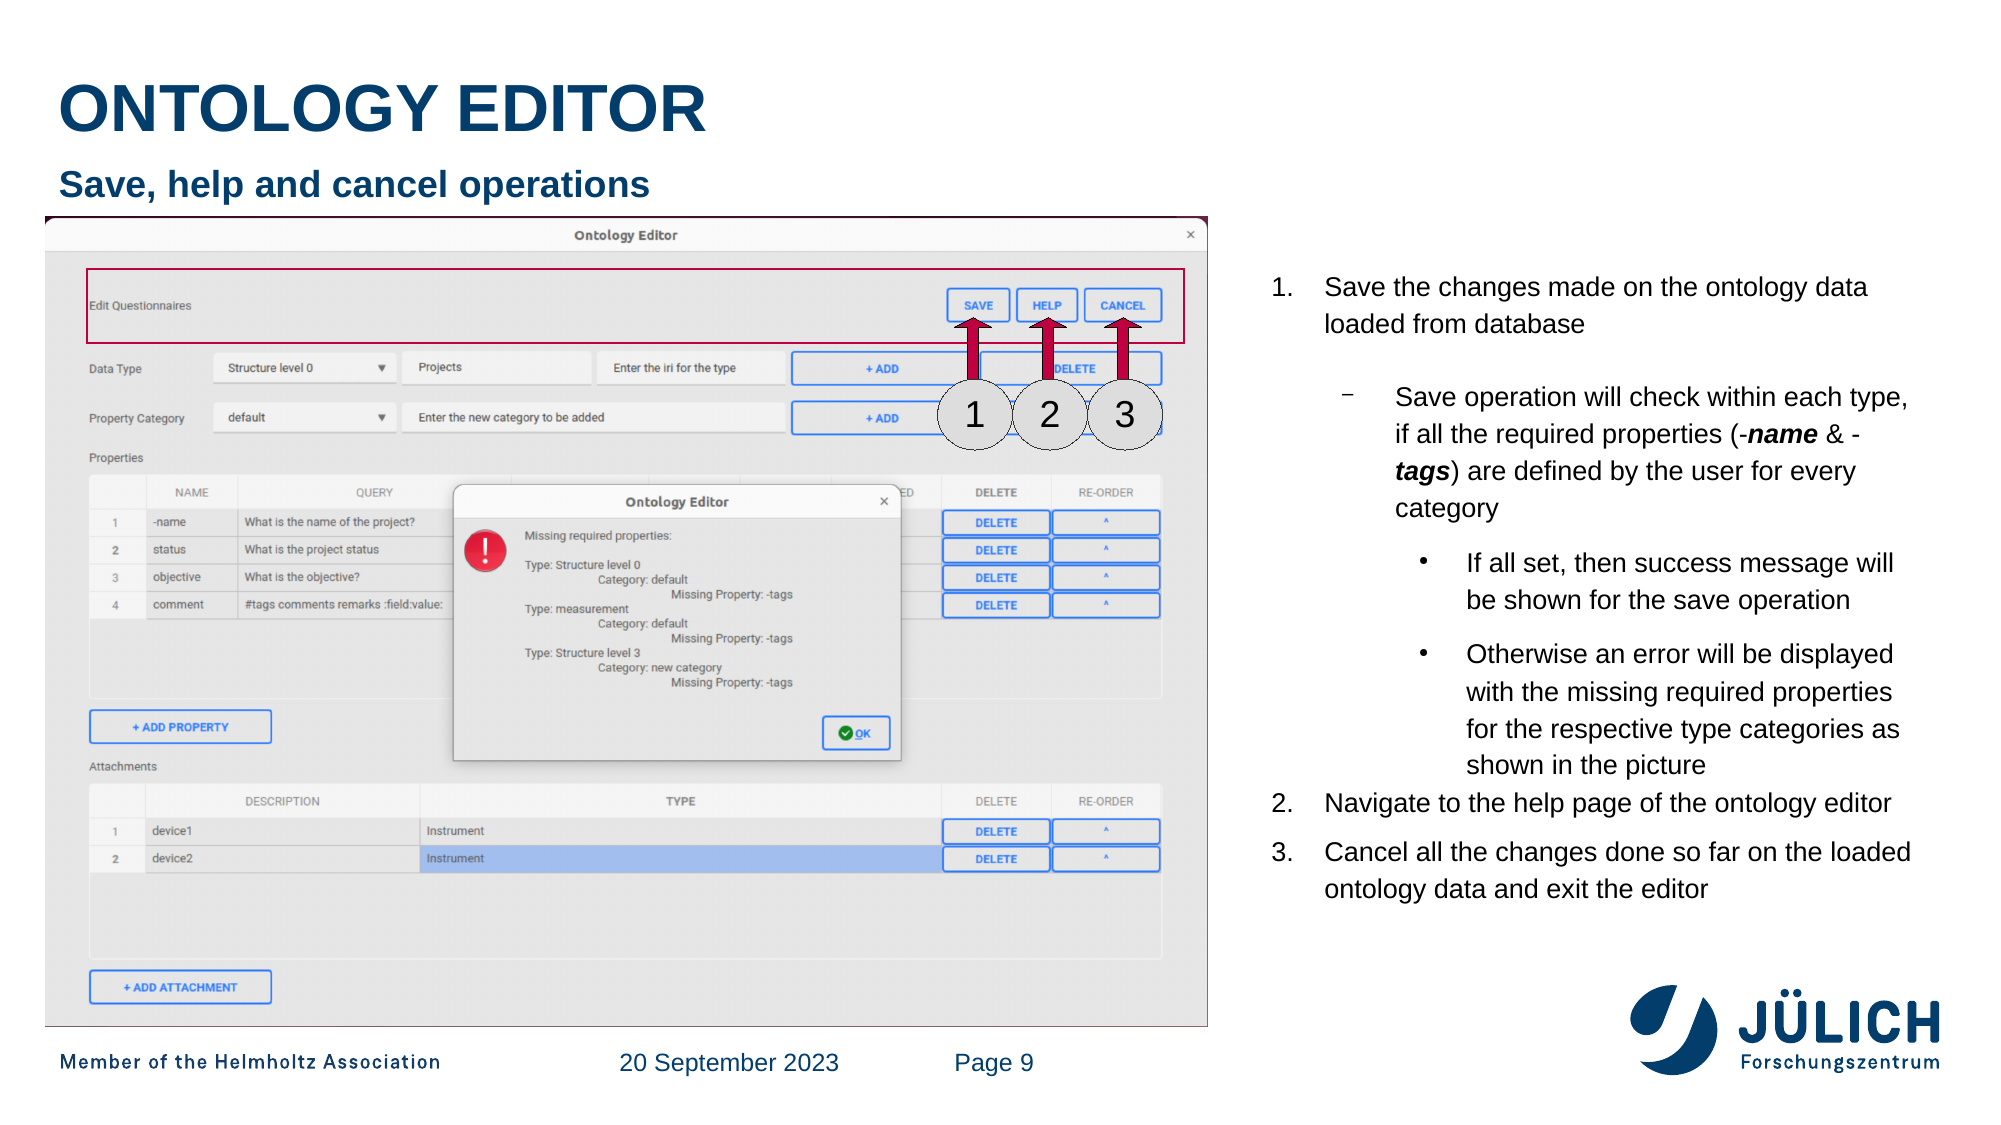

# Ontology Editor
Save, help and cancel operations
Save the changes made on the ontology data loaded from database
Save operation will check within each type, if all the required properties (-name & -tags) are defined by the user for every category
If all set, then success message will be shown for the save operation
Otherwise an error will be displayed with the missing required properties for the respective type categories as shown in the picture
Navigate to the help page of the ontology editor
Cancel all the changes done so far on the loaded ontology data and exit the editor
1
2
3
20 September 2023
Page